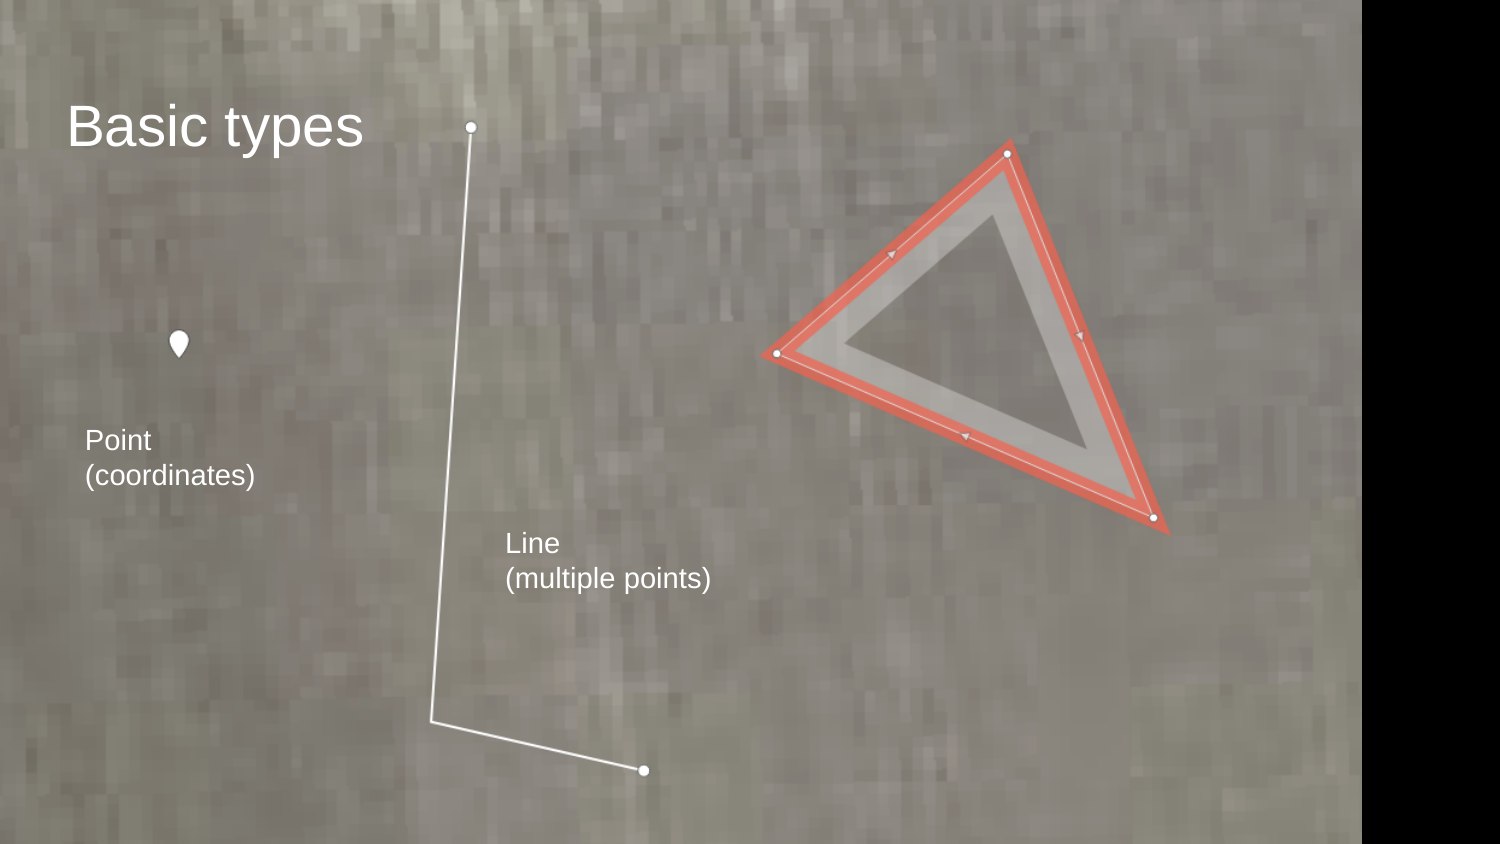

# Basic types
Point
(coordinates)
Line
(multiple points)